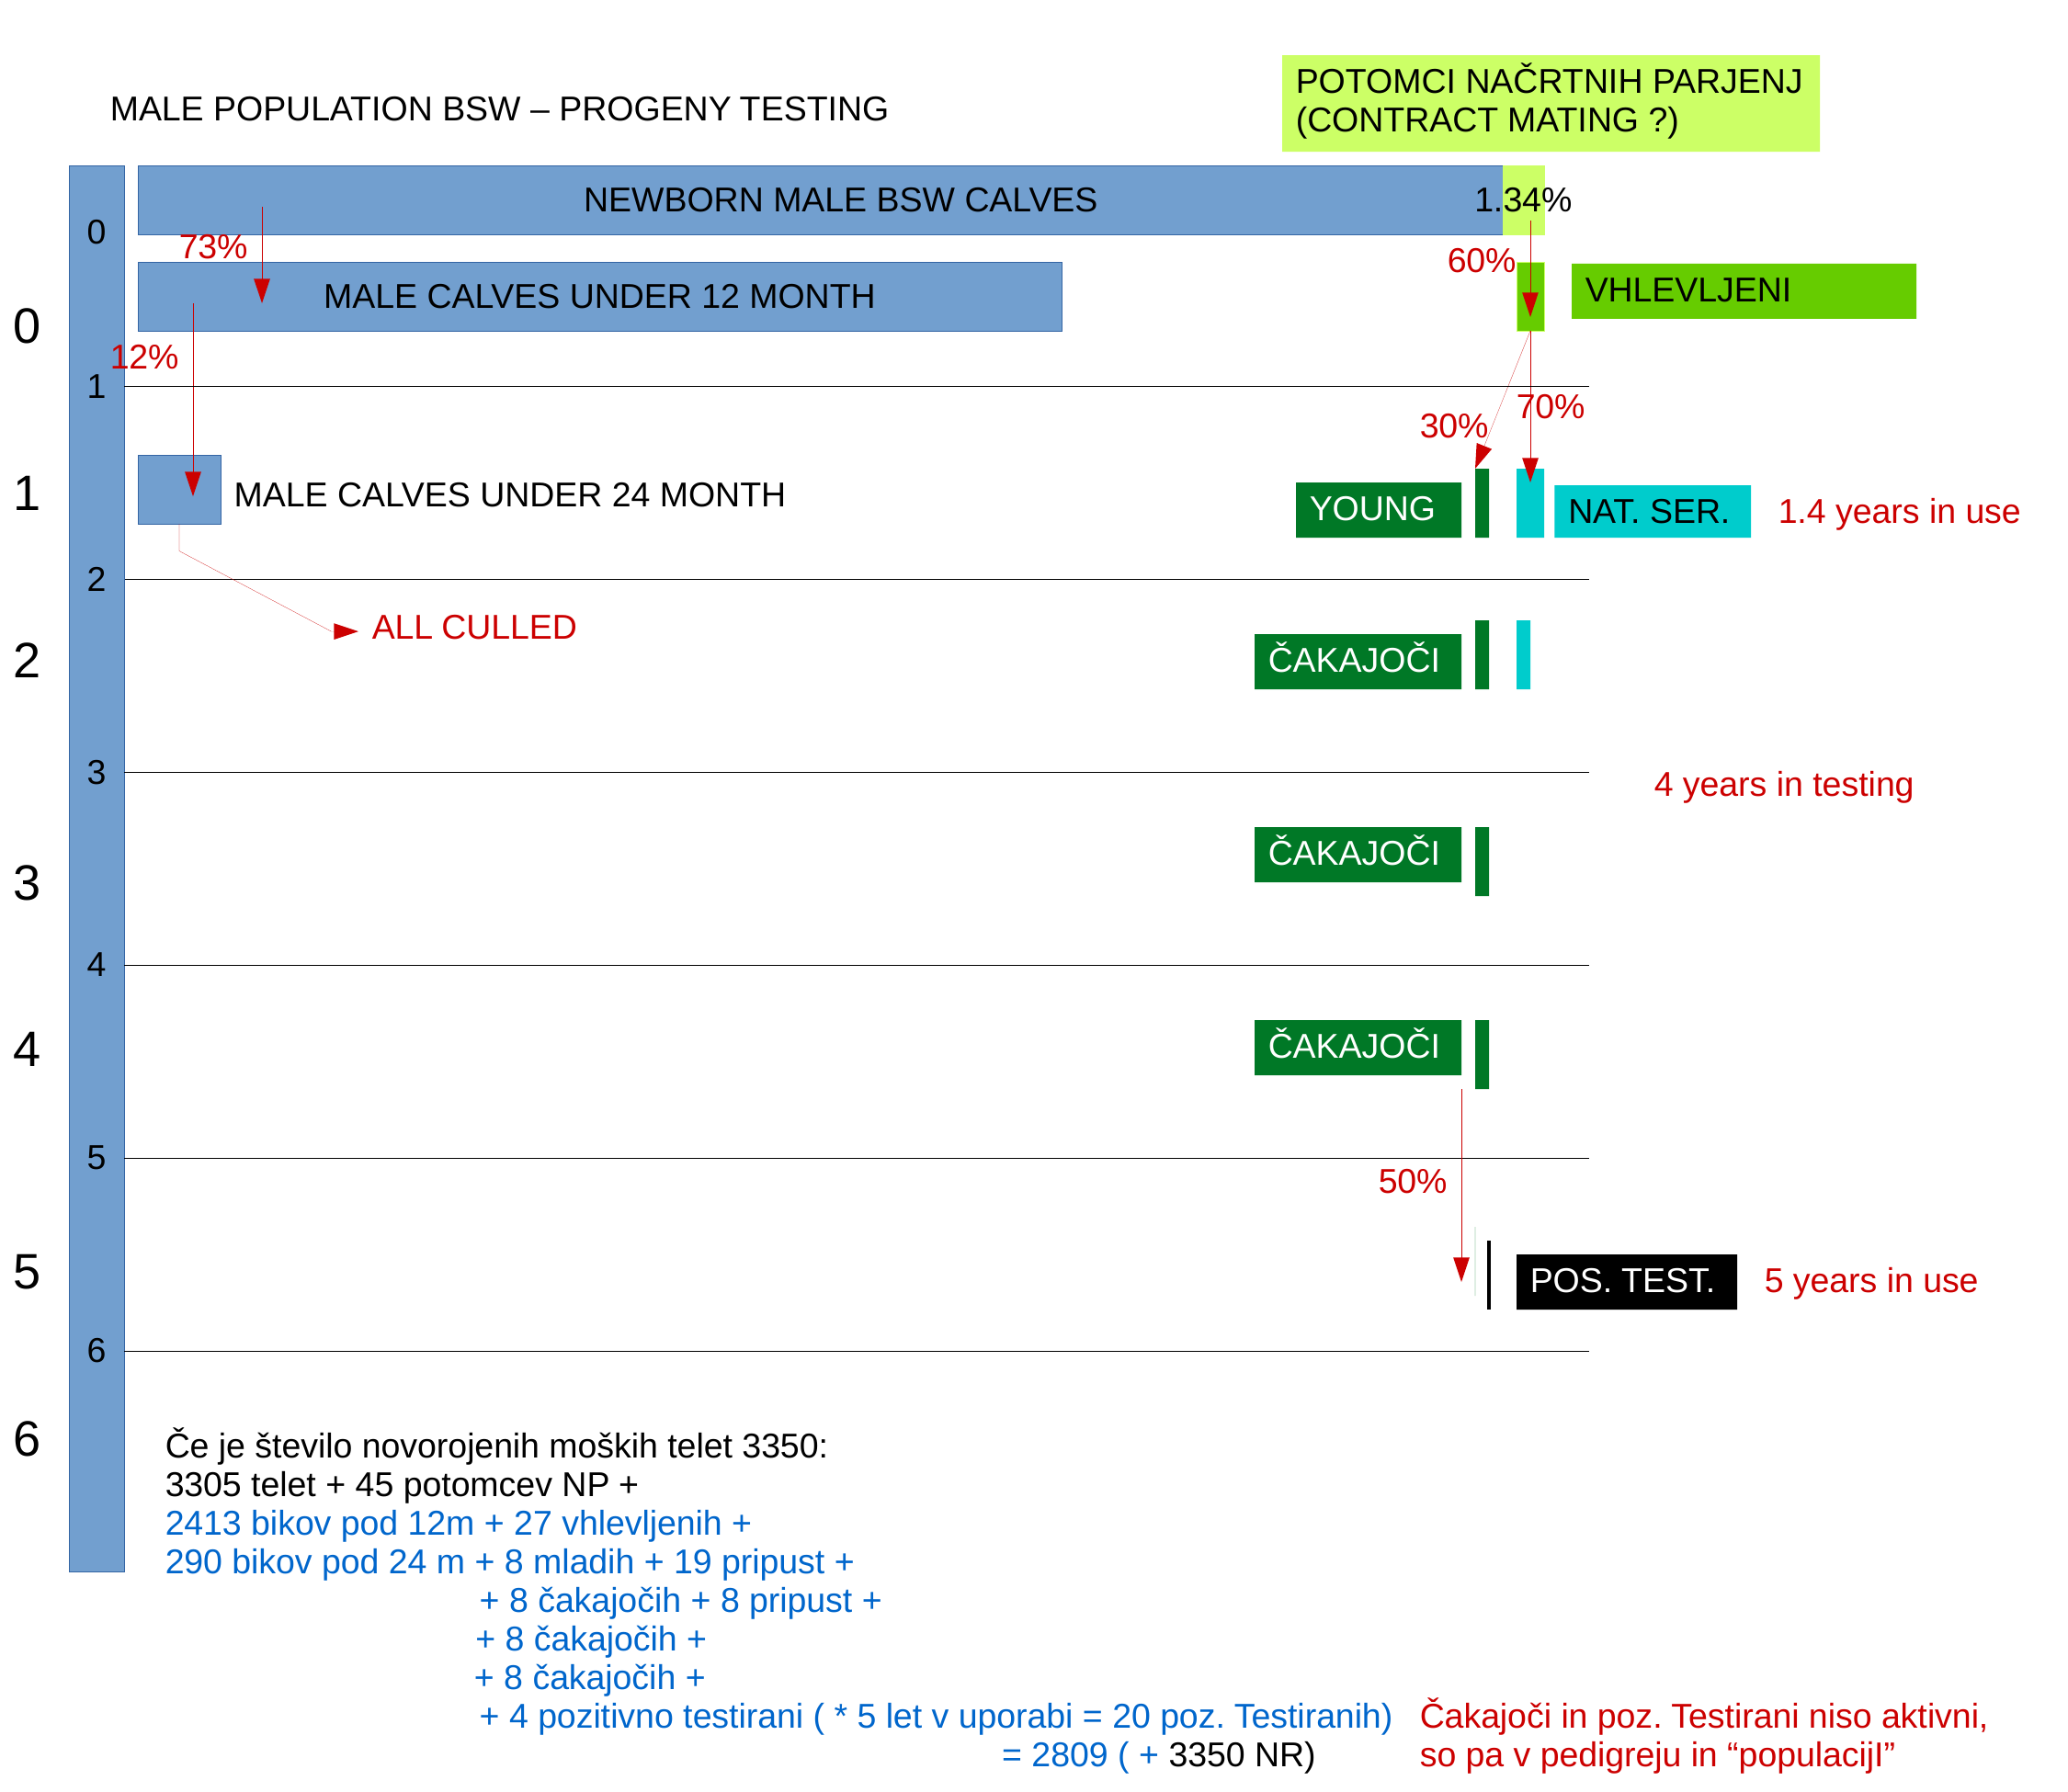

POTOMCI NAČRTNIH PARJENJ
(CONTRACT MATING ?)
MALE POPULATION BSW – PROGENY TESTING
0
1
2
3
4
5
6
NEWBORN MALE BSW CALVES
1.34%
73%
60%
MALE CALVES UNDER 12 MONTH
VHLEVLJENI
0
1
2
3
4
5
6
12%
70%
30%
MALE CALVES UNDER 24 MONTH
YOUNG
NAT. SER.
1.4 years in use
ALL CULLED
ČAKAJOČI
4 years in testing
ČAKAJOČI
ČAKAJOČI
50%
POS. TEST.
5 years in use
Če je število novorojenih moških telet 3350:
3305 telet + 45 potomcev NP +
2413 bikov pod 12m + 27 vhlevljenih +
290 bikov pod 24 m + 8 mladih + 19 pripust +
				 + 8 čakajočih + 8 pripust +
	 + 8 čakajočih +
 + 8 čakajočih +
	 			 + 4 pozitivno testirani ( * 5 let v uporabi = 20 poz. Testiranih)
												 = 2809 ( + 3350 NR)
Čakajoči in poz. Testirani niso aktivni, so pa v pedigreju in “populacijI”